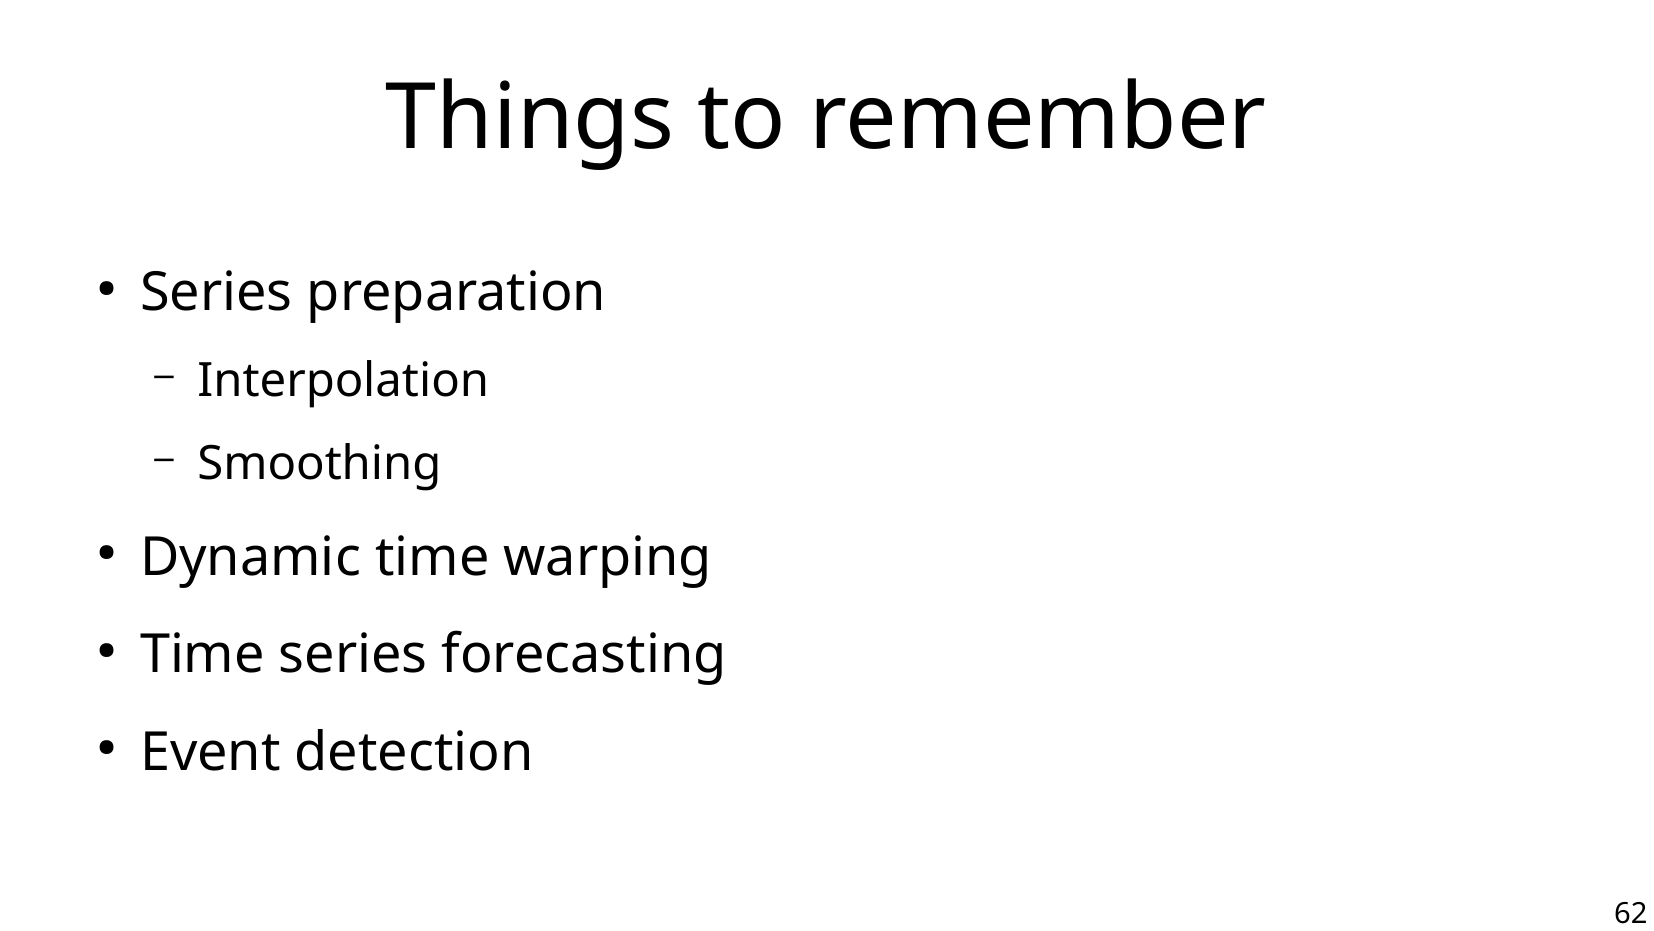

# Things to remember
Series preparation
Interpolation
Smoothing
Dynamic time warping
Time series forecasting
Event detection
62